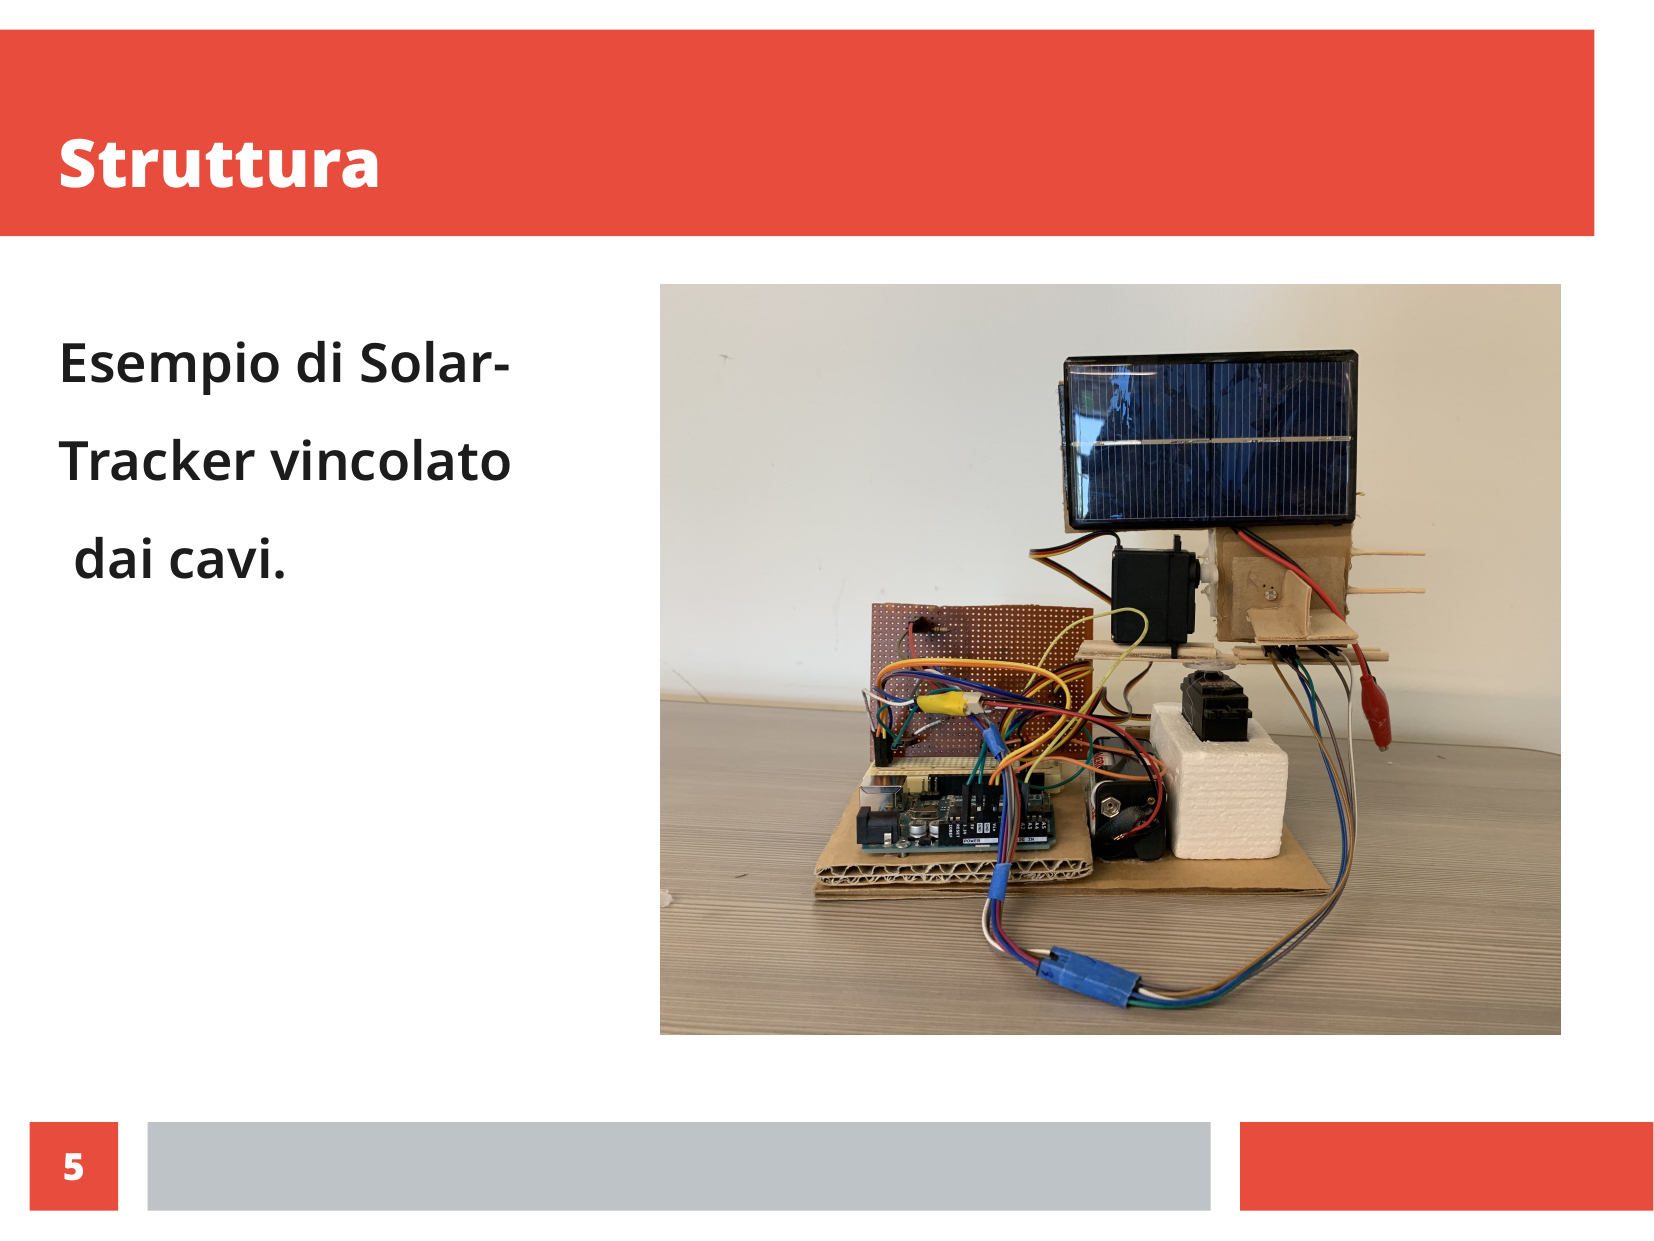

# Struttura
Esempio di Solar-
Tracker vincolato
 dai cavi.
5